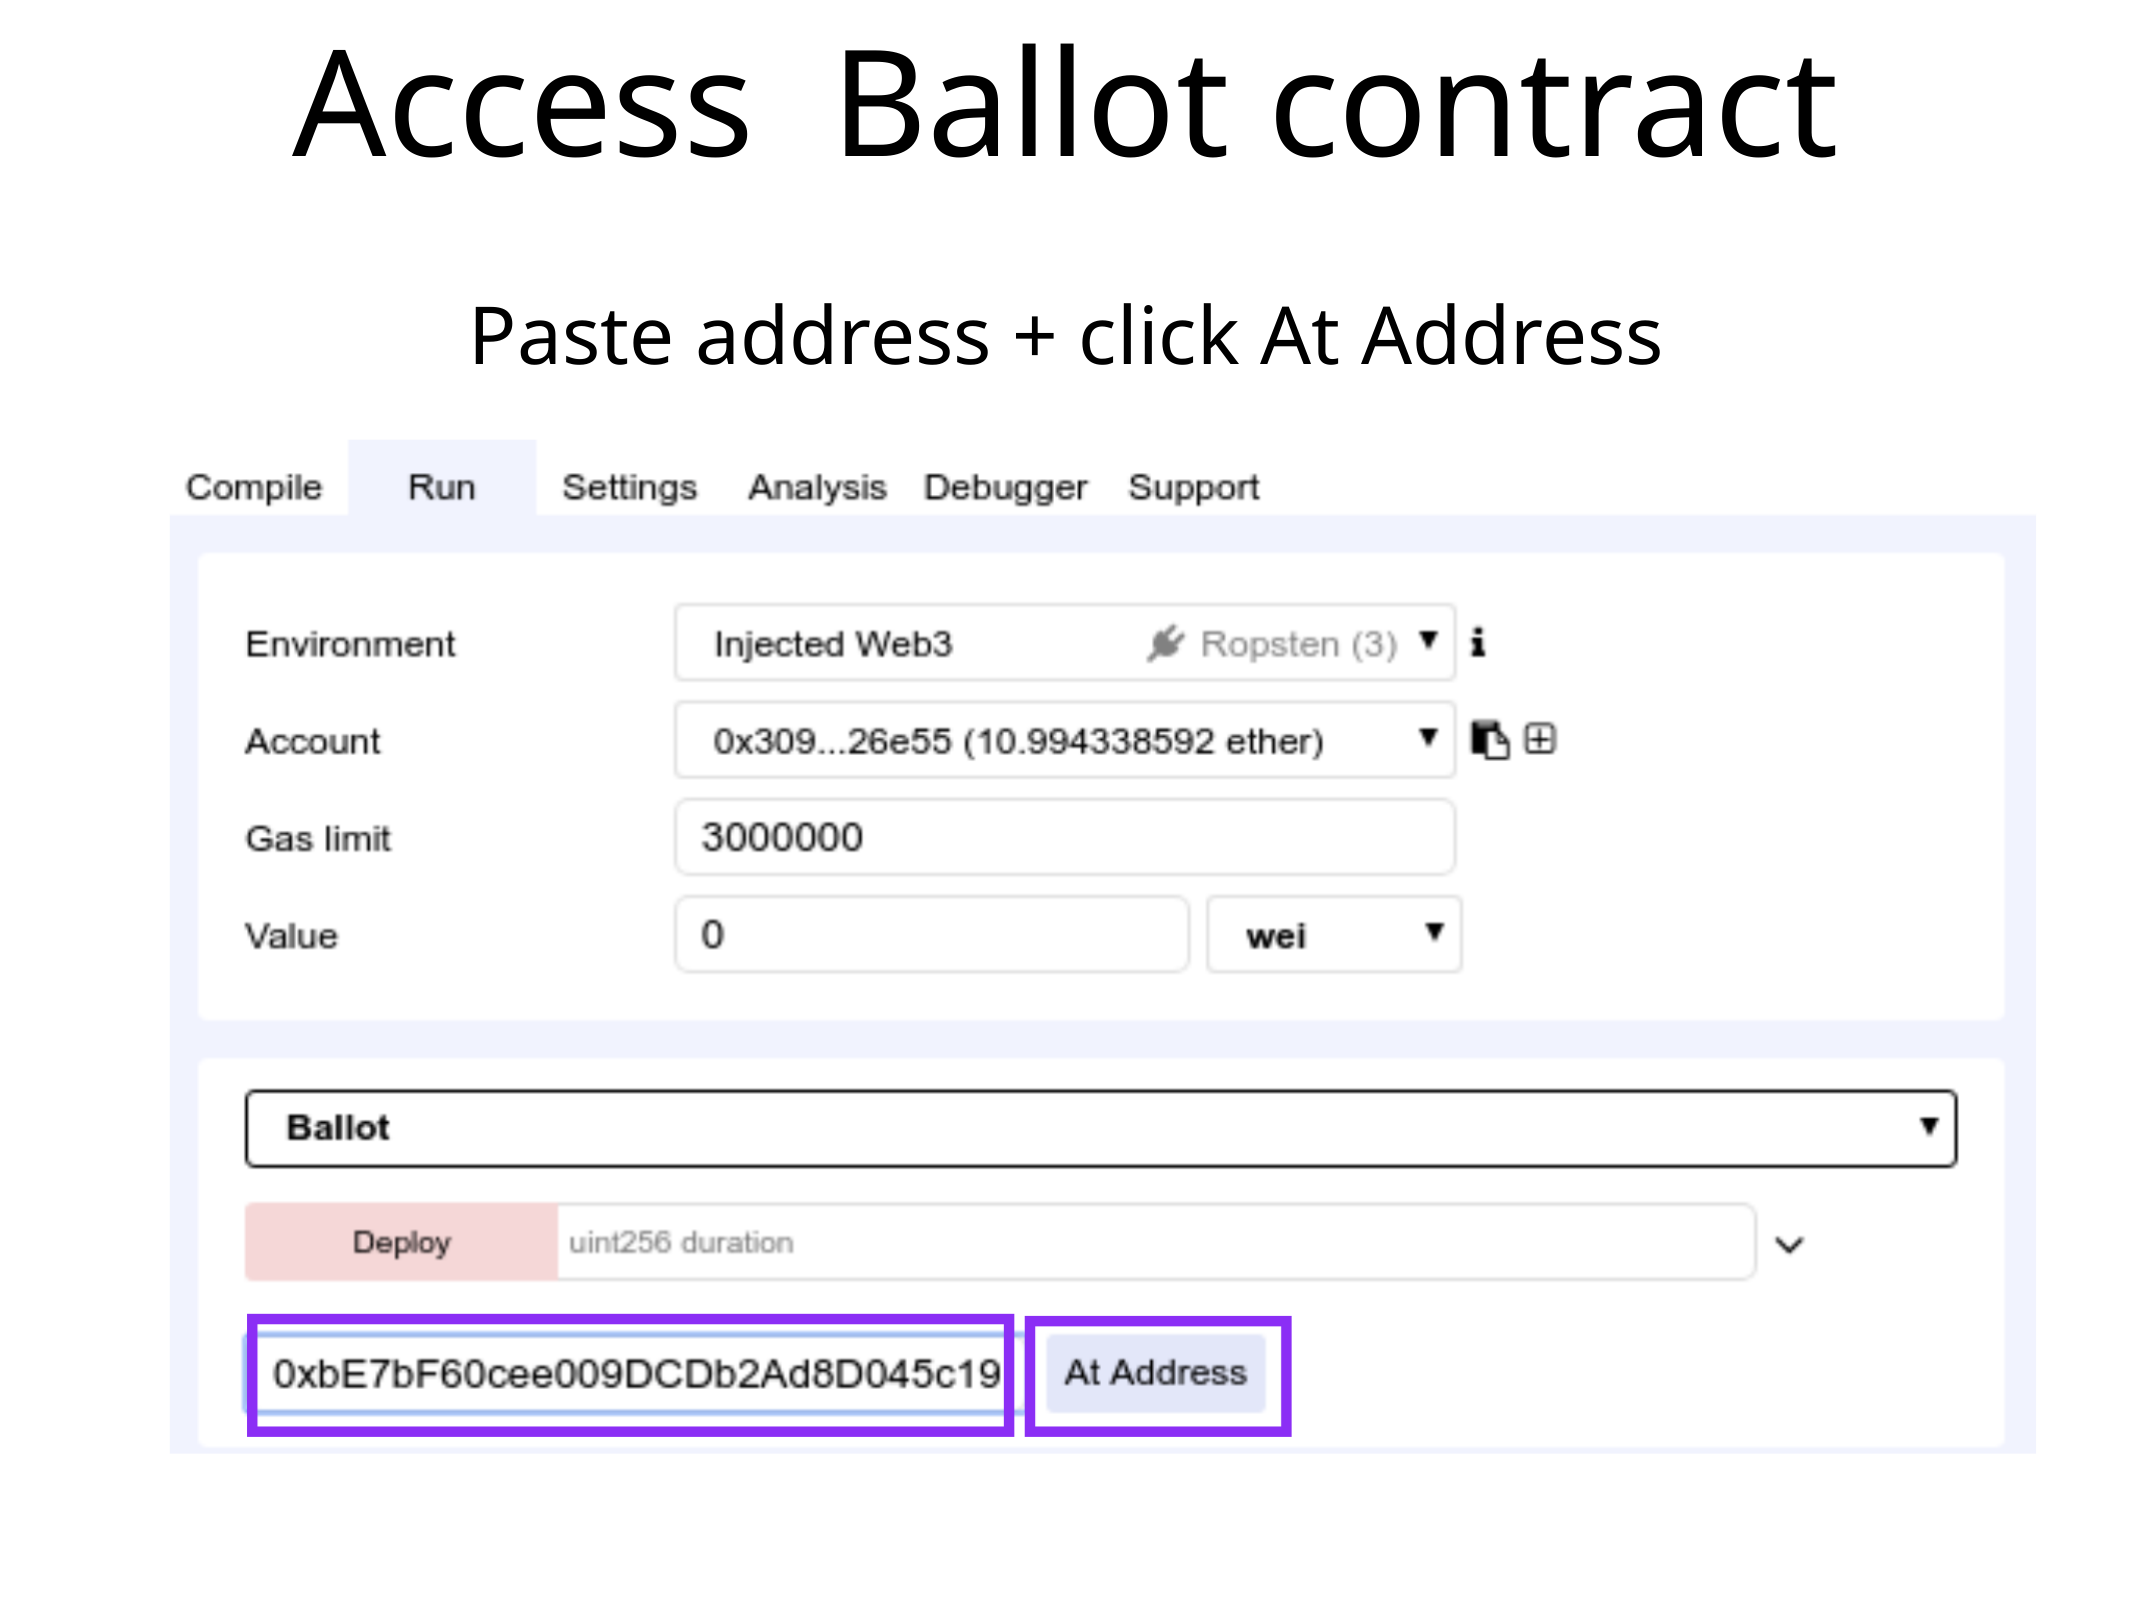

# Access  Ballot contract
Paste address + click At Address
( when dependencies.js is the active file )